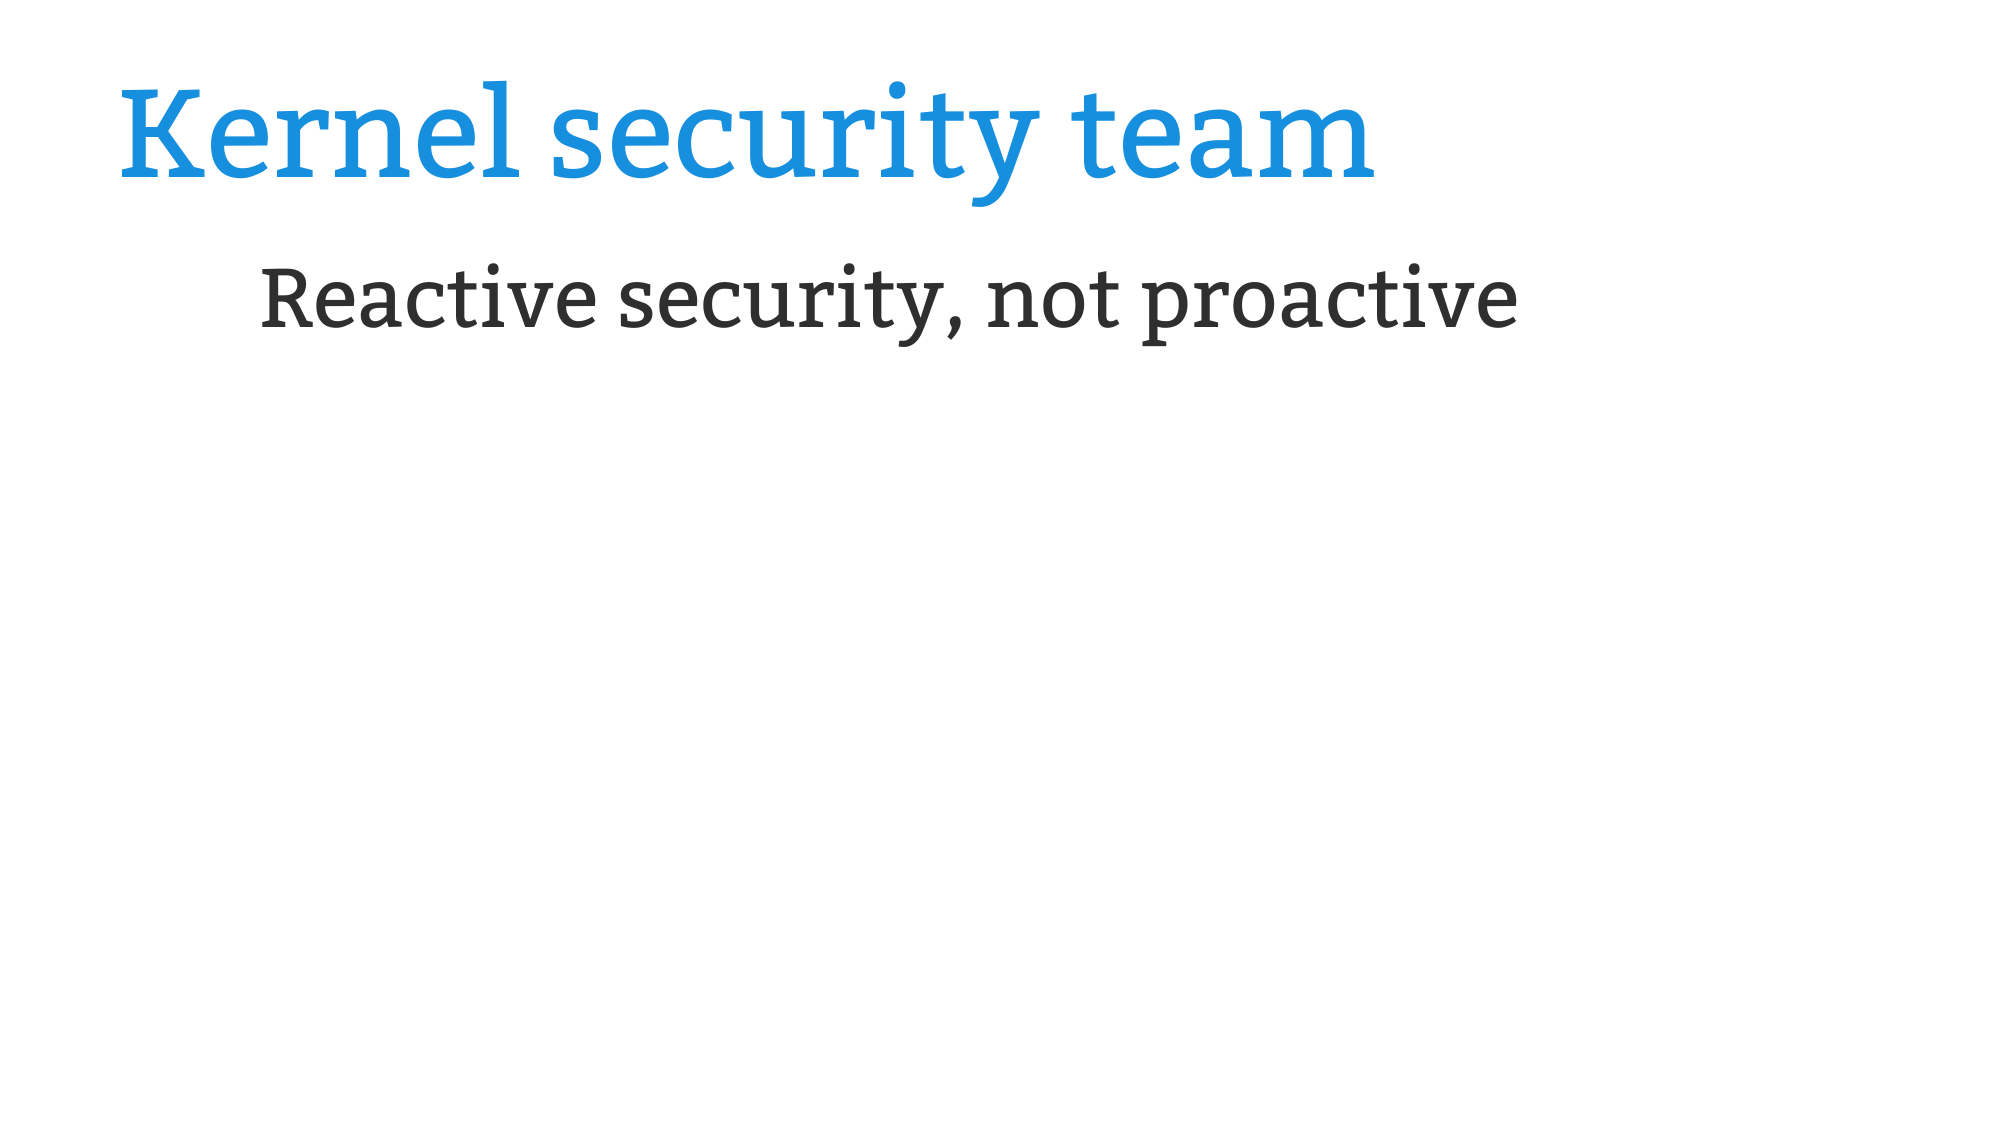

# Kernel security team
Reactive security, not proactive